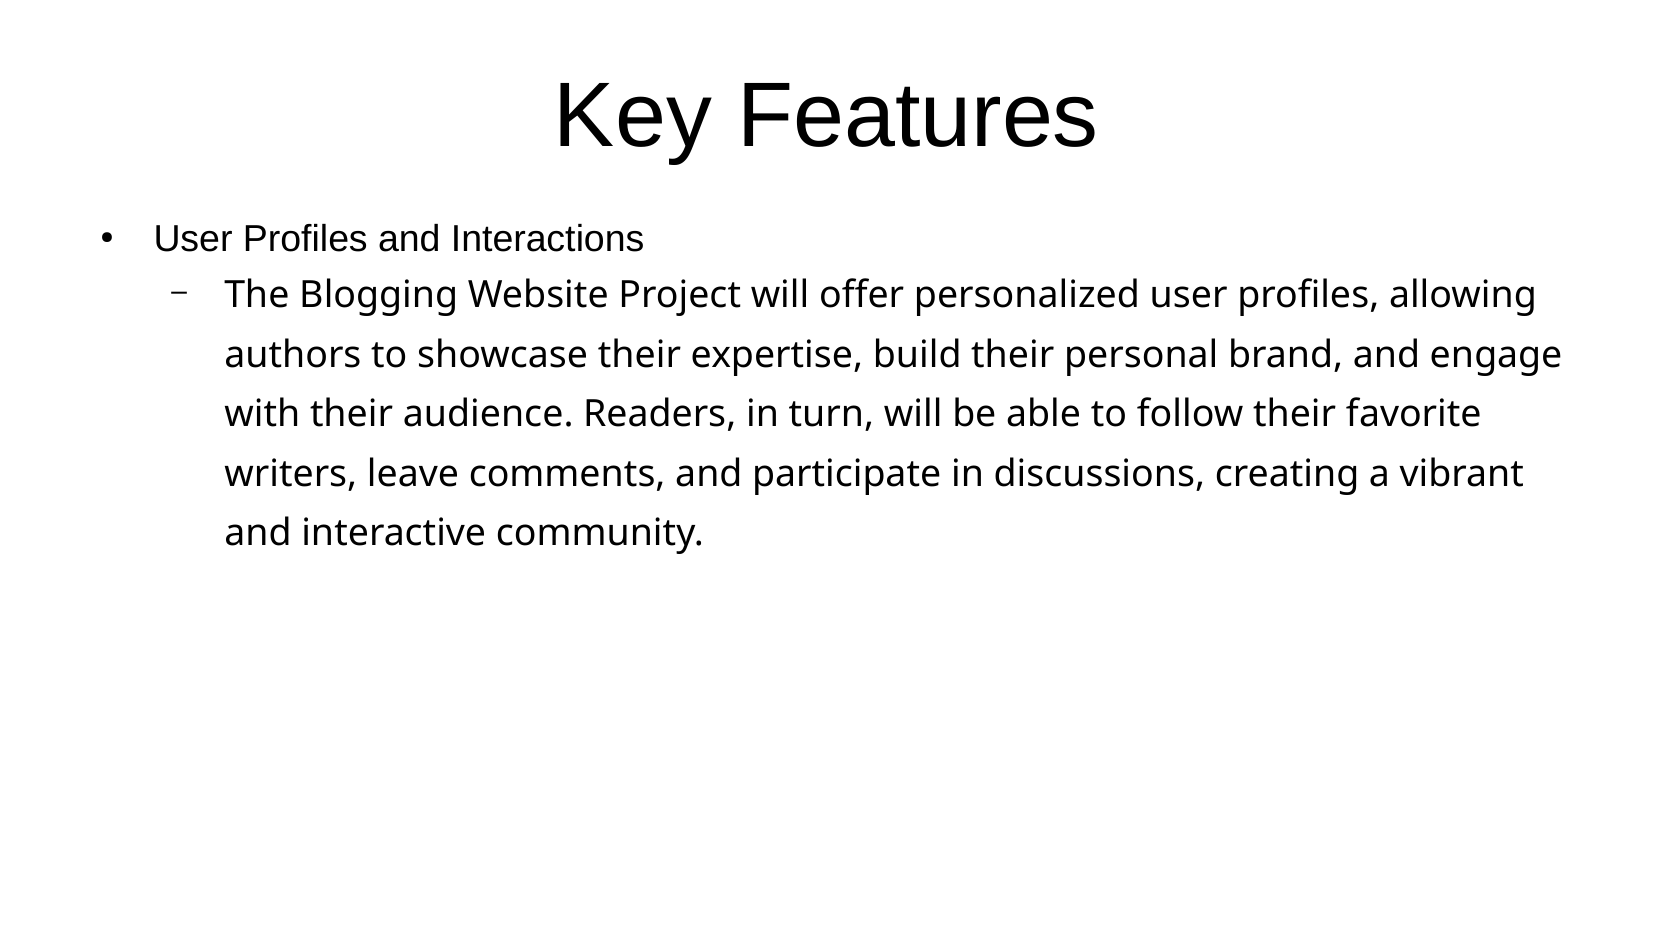

# Key Features
User Profiles and Interactions
The Blogging Website Project will offer personalized user profiles, allowing authors to showcase their expertise, build their personal brand, and engage with their audience. Readers, in turn, will be able to follow their favorite writers, leave comments, and participate in discussions, creating a vibrant and interactive community.